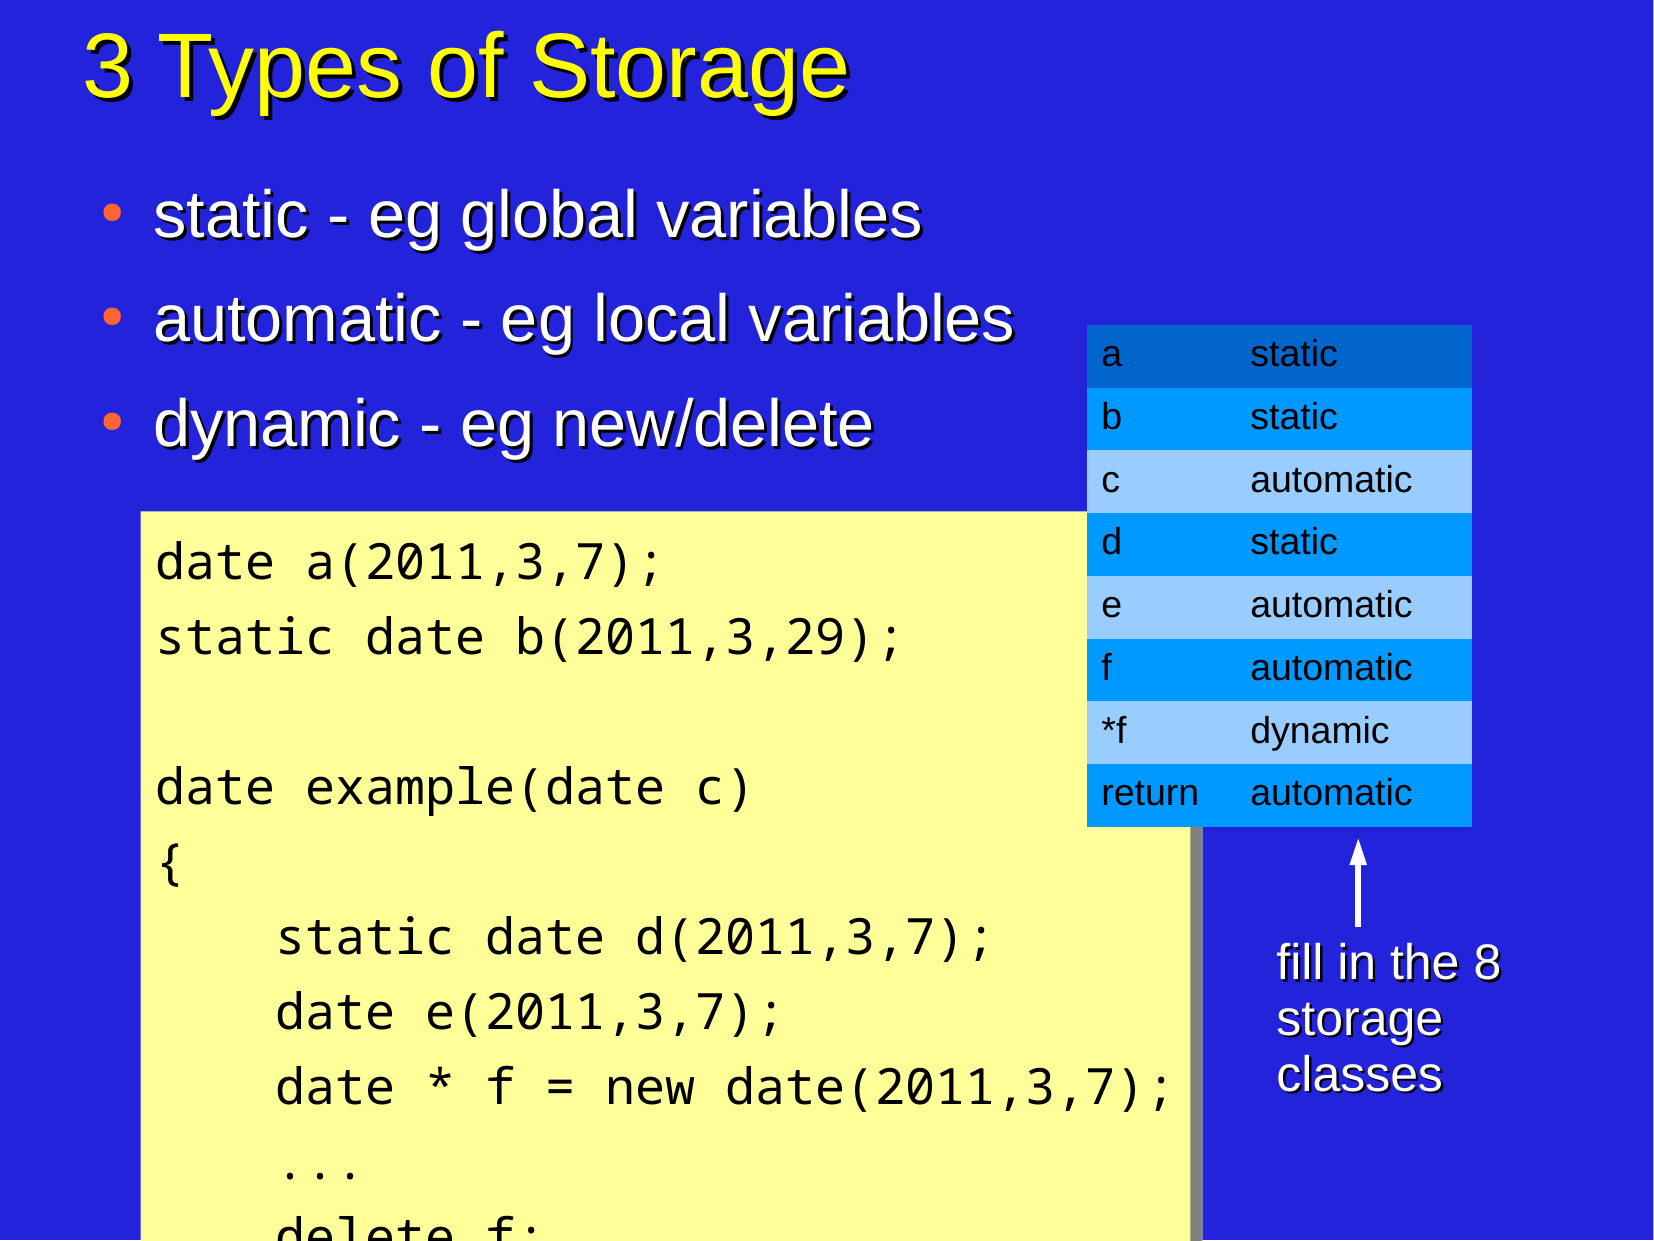

# 3 Types of Storage
static - eg global variables
automatic - eg local variables
dynamic - eg new/delete
| a | static |
| --- | --- |
| b | static |
| c | automatic |
| d | static |
| e | automatic |
| f | automatic |
| \*f | dynamic |
| return | automatic |
date a(2011,3,7);
static date b(2011,3,29);
date example(date c)
{
 static date d(2011,3,7);
 date e(2011,3,7);
 date * f = new date(2011,3,7);
 ...
 delete f;
 return date(2011,12,25);
}
fill in the 8 storage classes